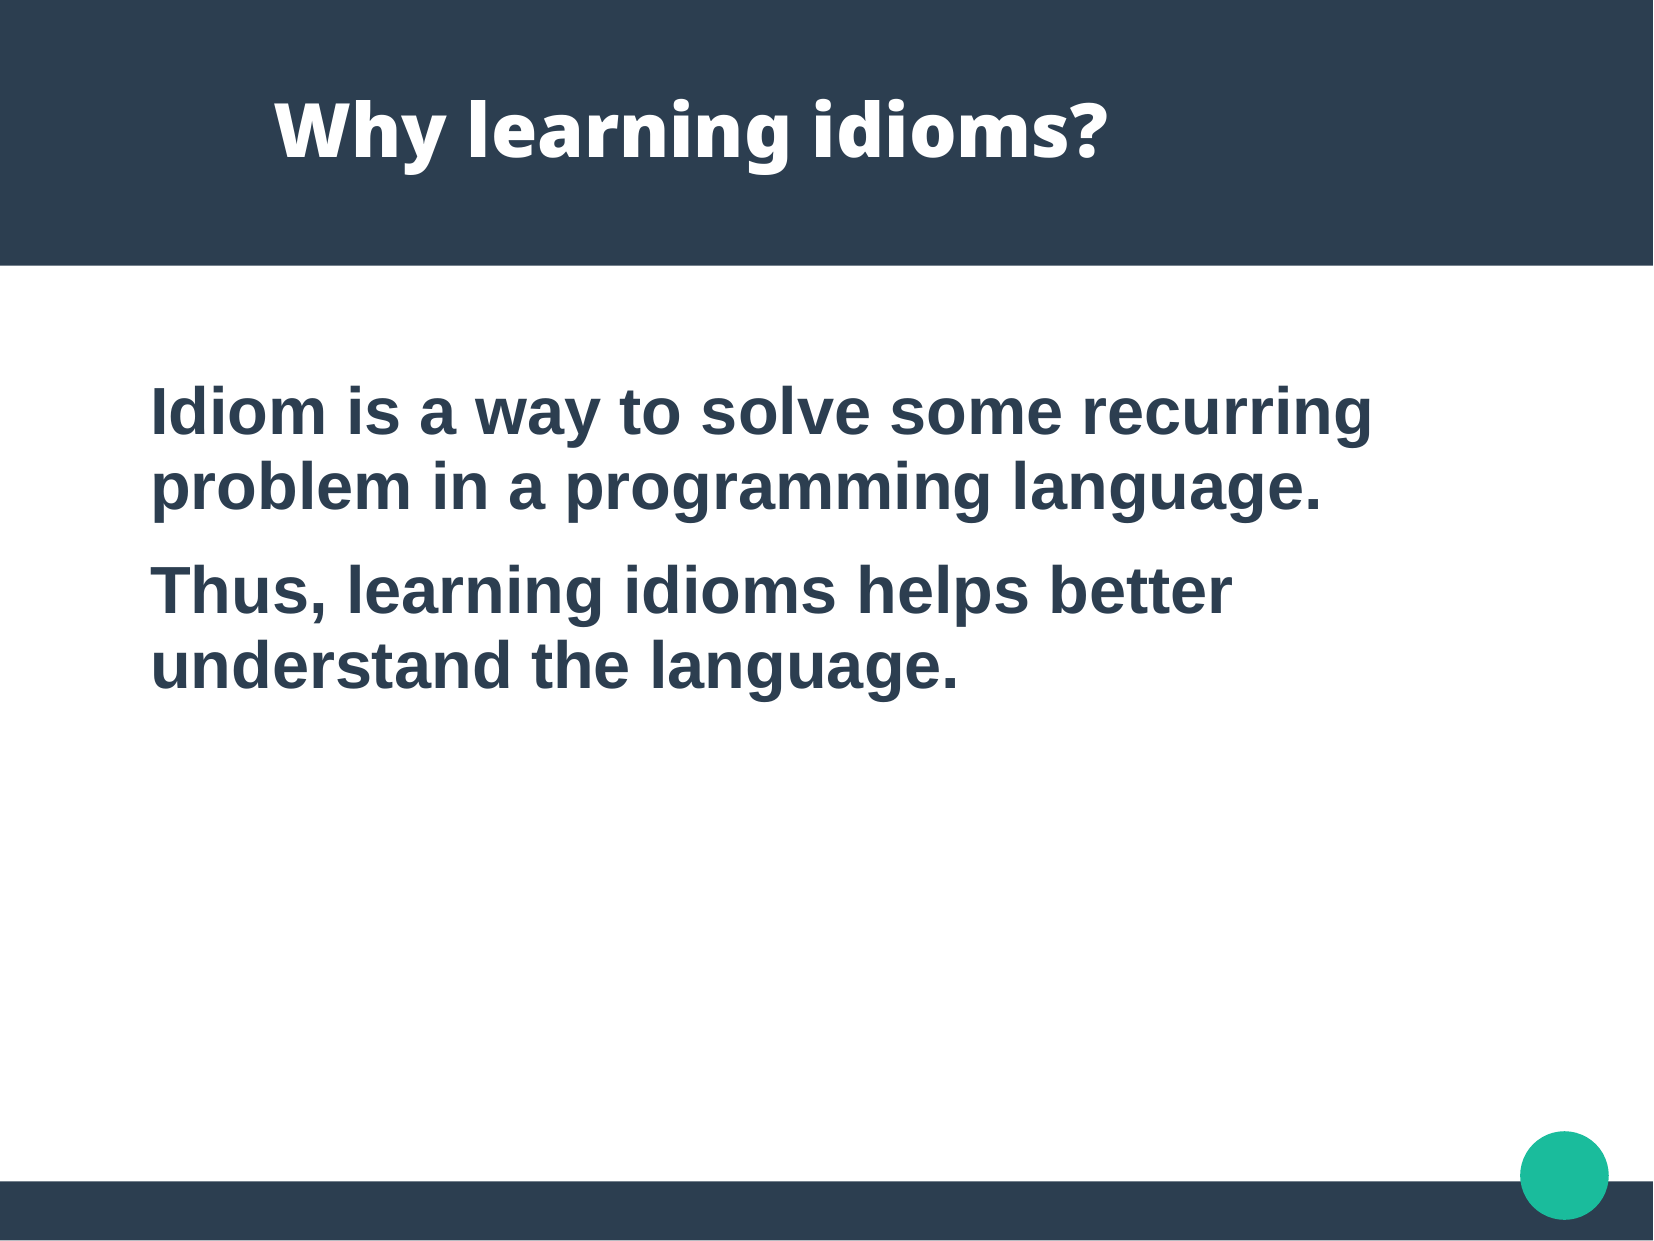

# Why learning idioms?
Idiom is a way to solve some recurring problem in a programming language.
Thus, learning idioms helps better understand the language.